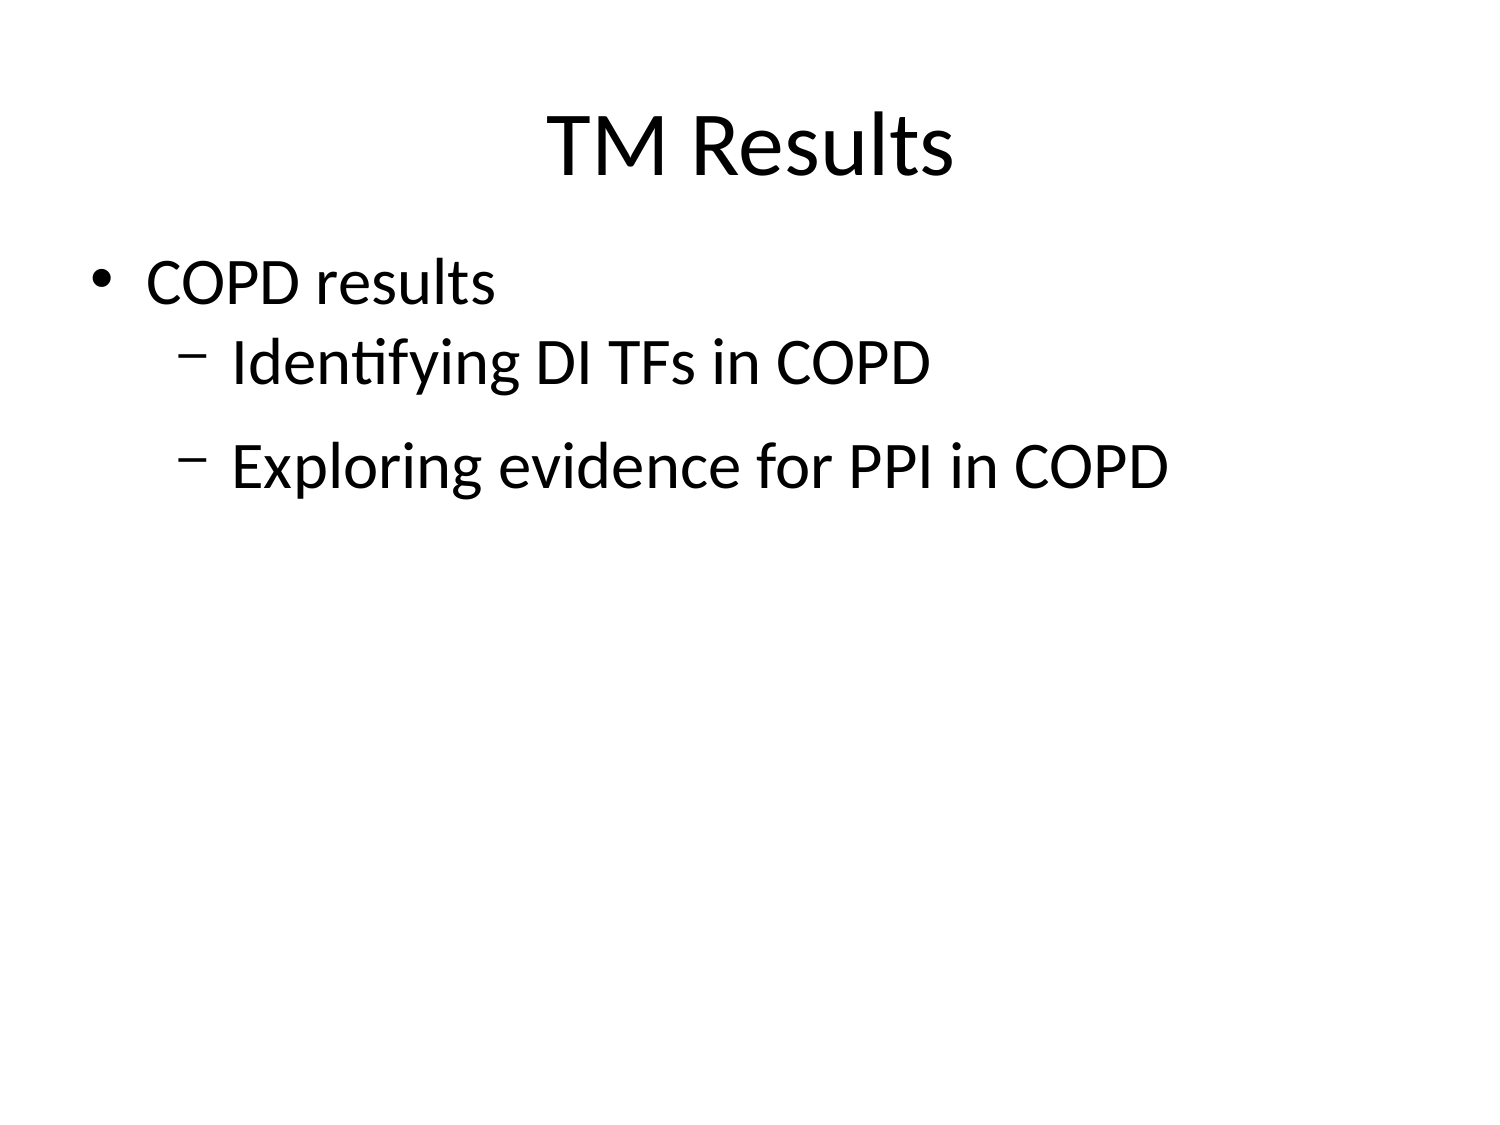

# TM Results
COPD results
Identifying DI TFs in COPD
Exploring evidence for PPI in COPD